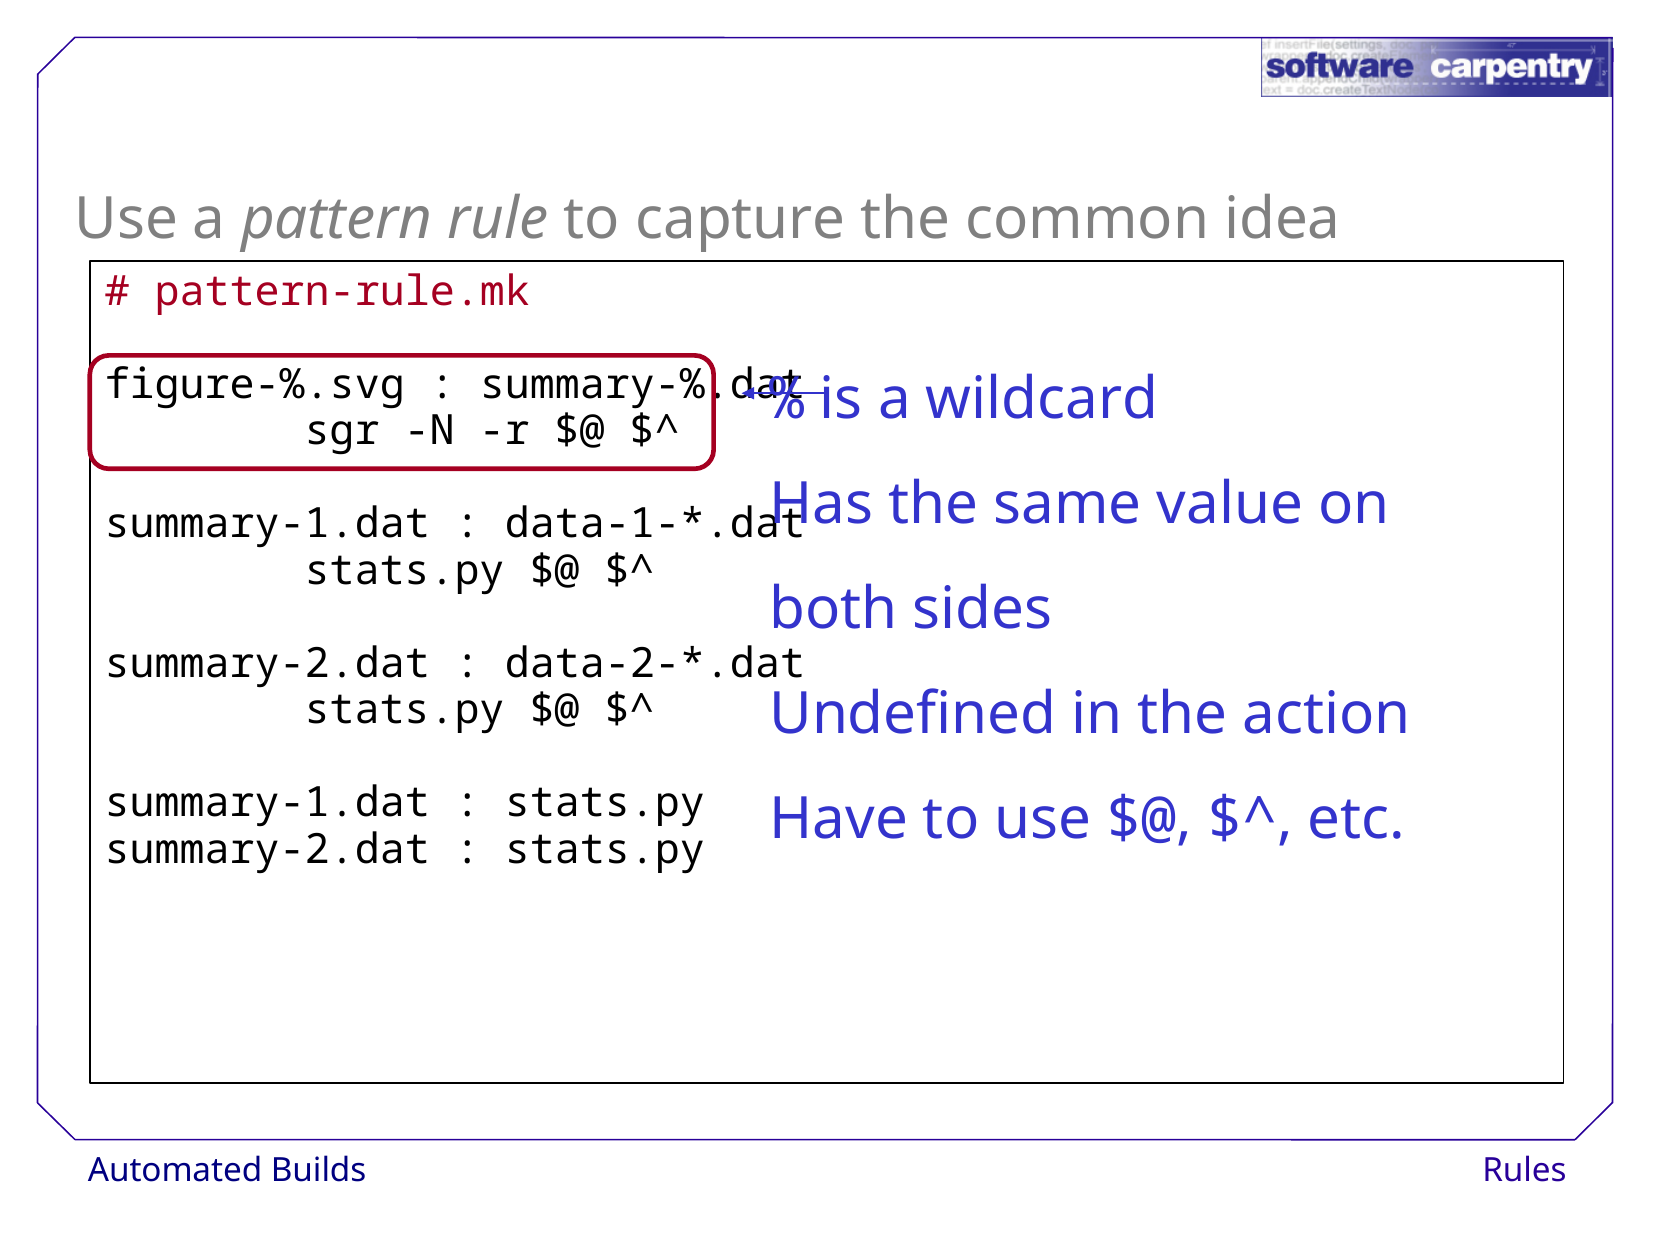

Use a pattern rule to capture the common idea
# pattern-rule.mk
figure-%.svg : summary-%.dat
 sgr -N -r $@ $^
summary-1.dat : data-1-*.dat
 stats.py $@ $^
summary-2.dat : data-2-*.dat
 stats.py $@ $^
summary-1.dat : stats.py
summary-2.dat : stats.py
% is a wildcard
Has the same value on
both sides
Undefined in the action
Have to use $@, $^, etc.